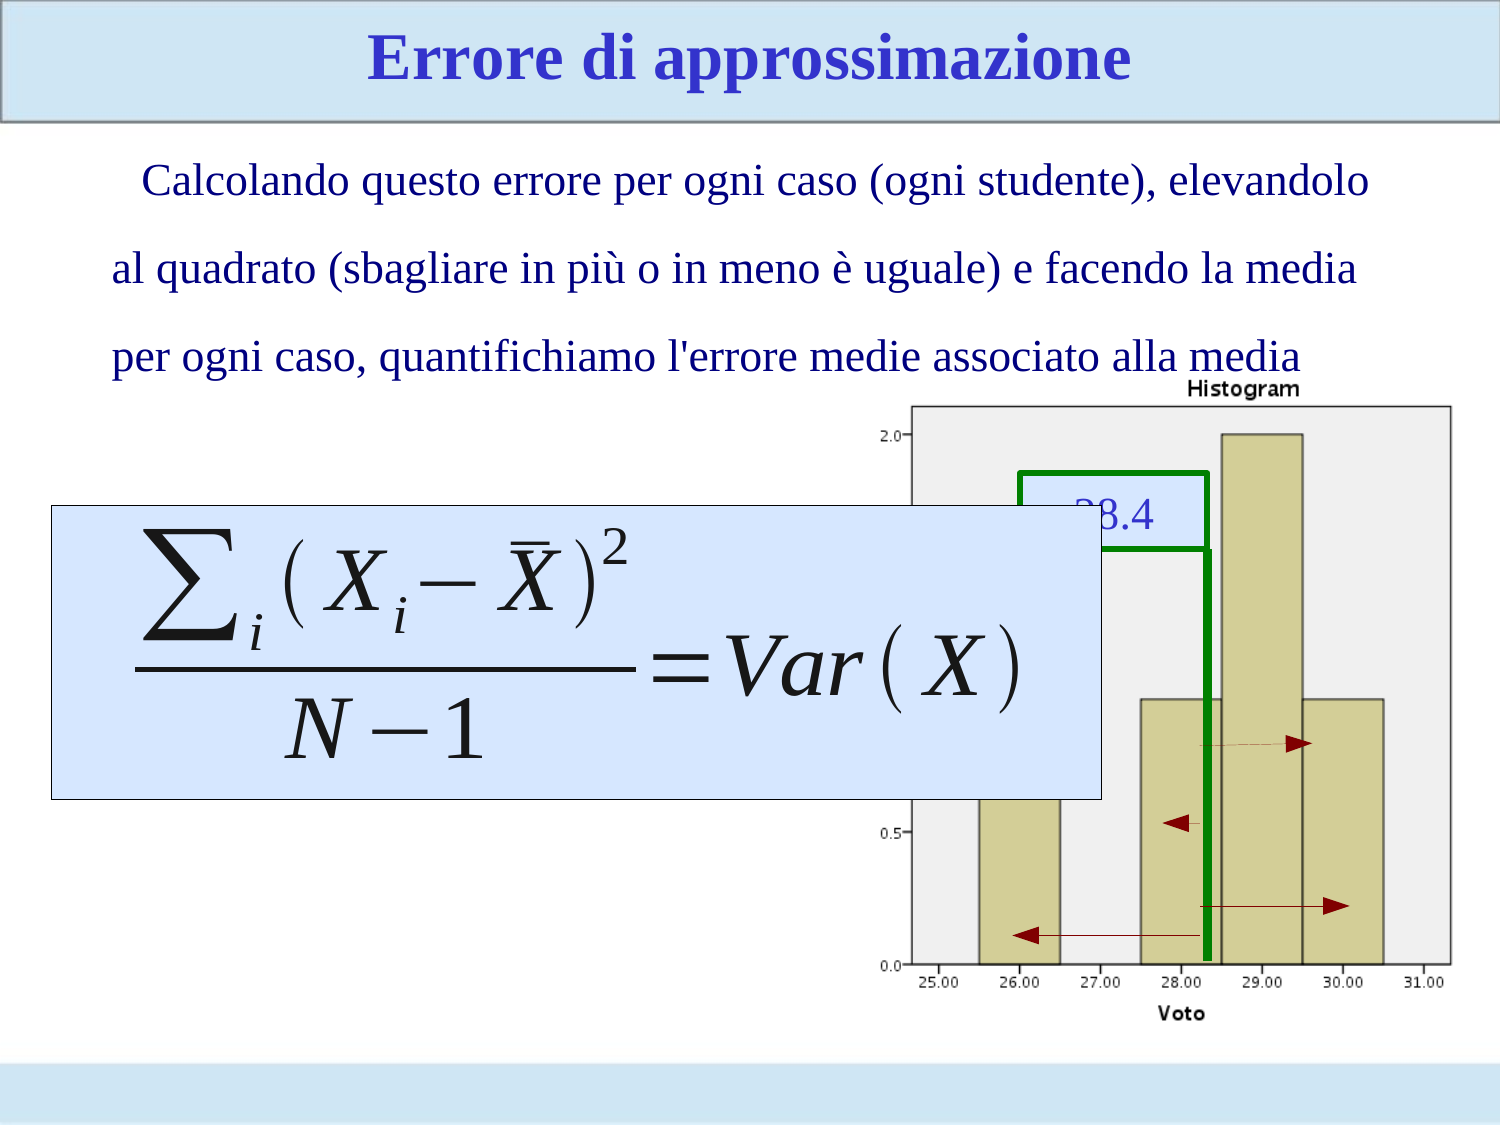

# Errore di approssimazione
Calcolando questo errore per ogni caso (ogni studente), elevandolo al quadrato (sbagliare in più o in meno è uguale) e facendo la media per ogni caso, quantifichiamo l'errore medie associato alla media
28.4
13